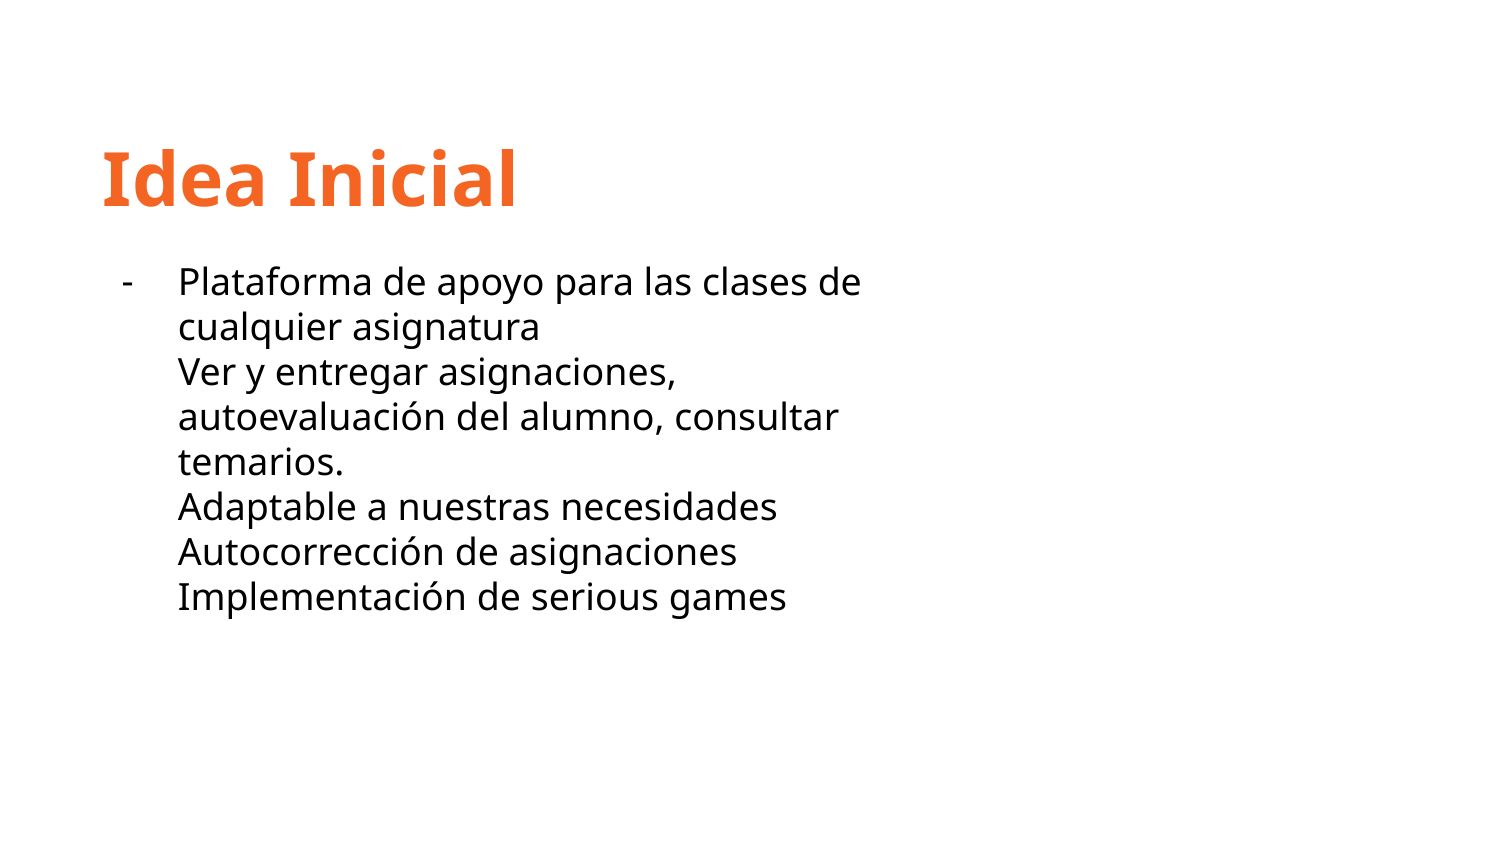

# Idea Inicial
Plataforma de apoyo para las clases de cualquier asignatura
Ver y entregar asignaciones, autoevaluación del alumno, consultar temarios.
Adaptable a nuestras necesidades
Autocorrección de asignaciones
Implementación de serious games